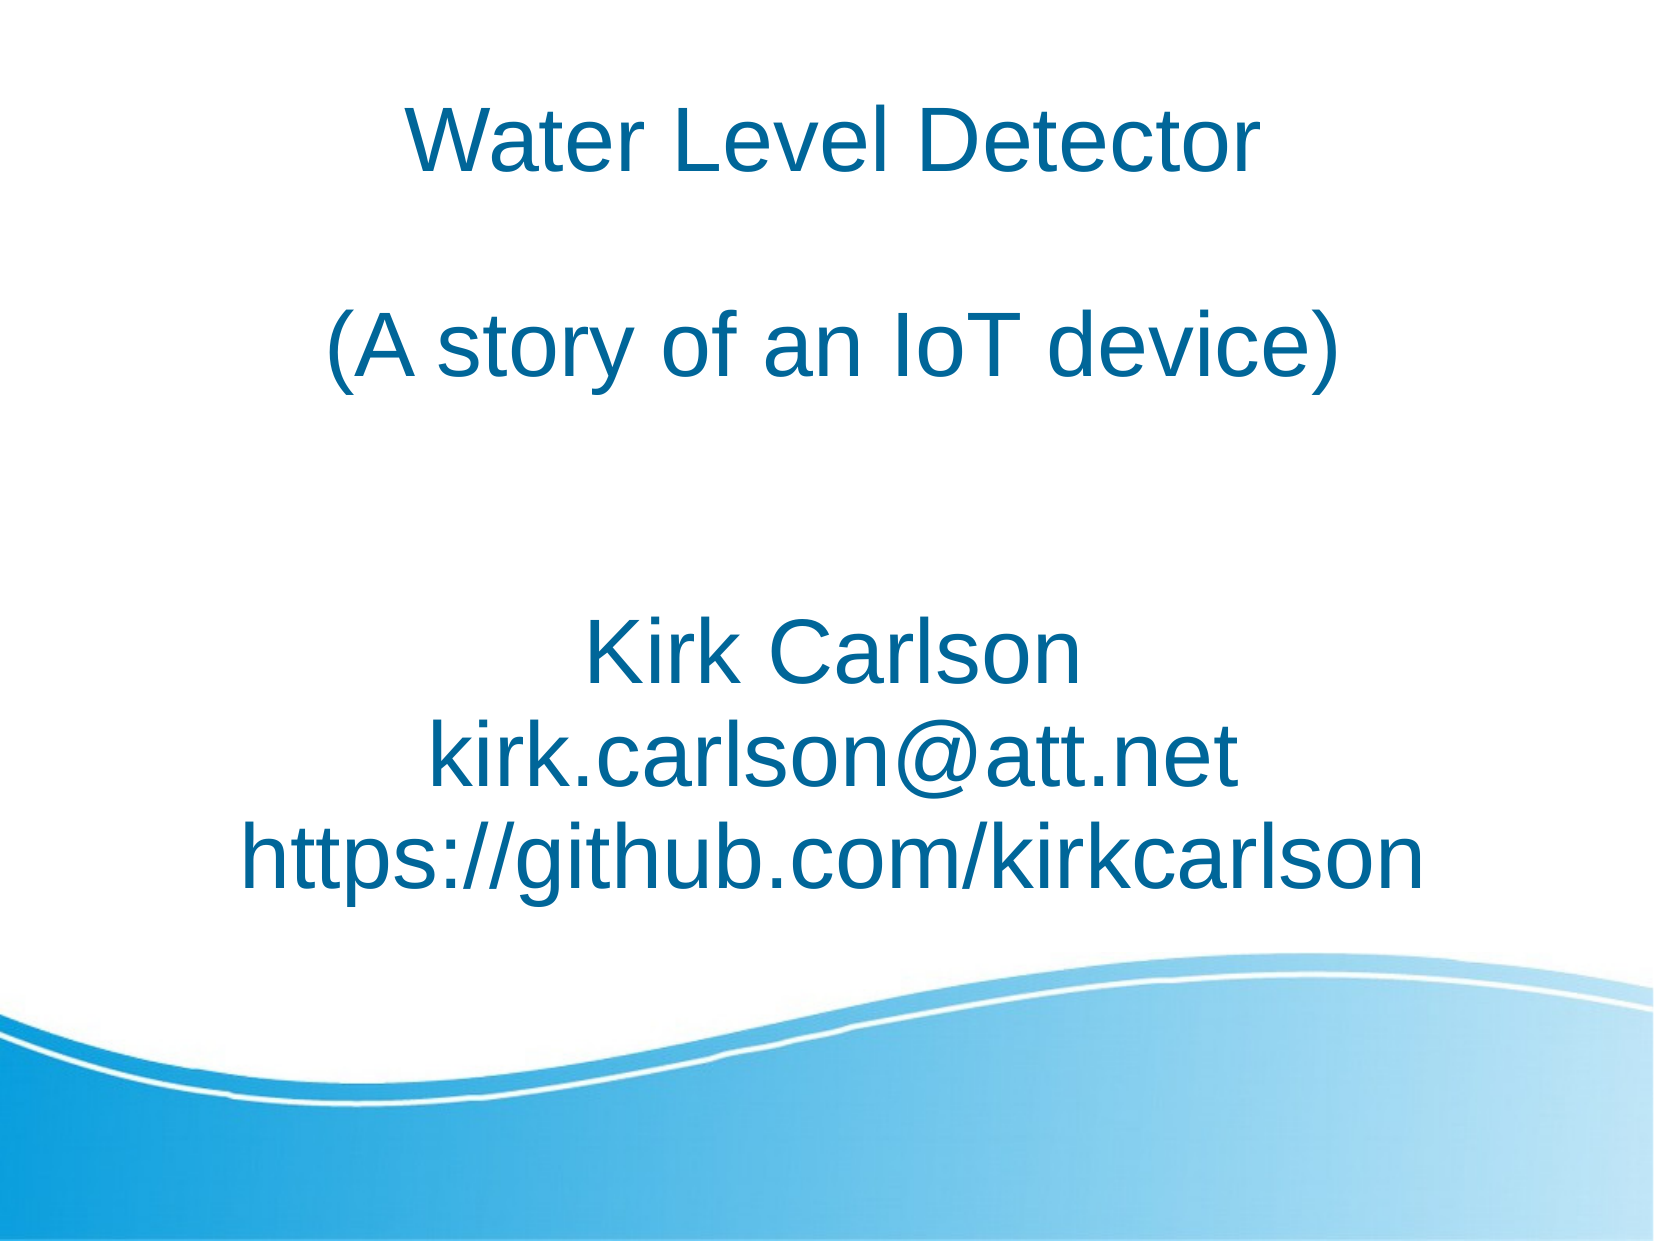

# Water Level Detector
(A story of an IoT device)
Kirk Carlson
kirk.carlson@att.net
https://github.com/kirkcarlson